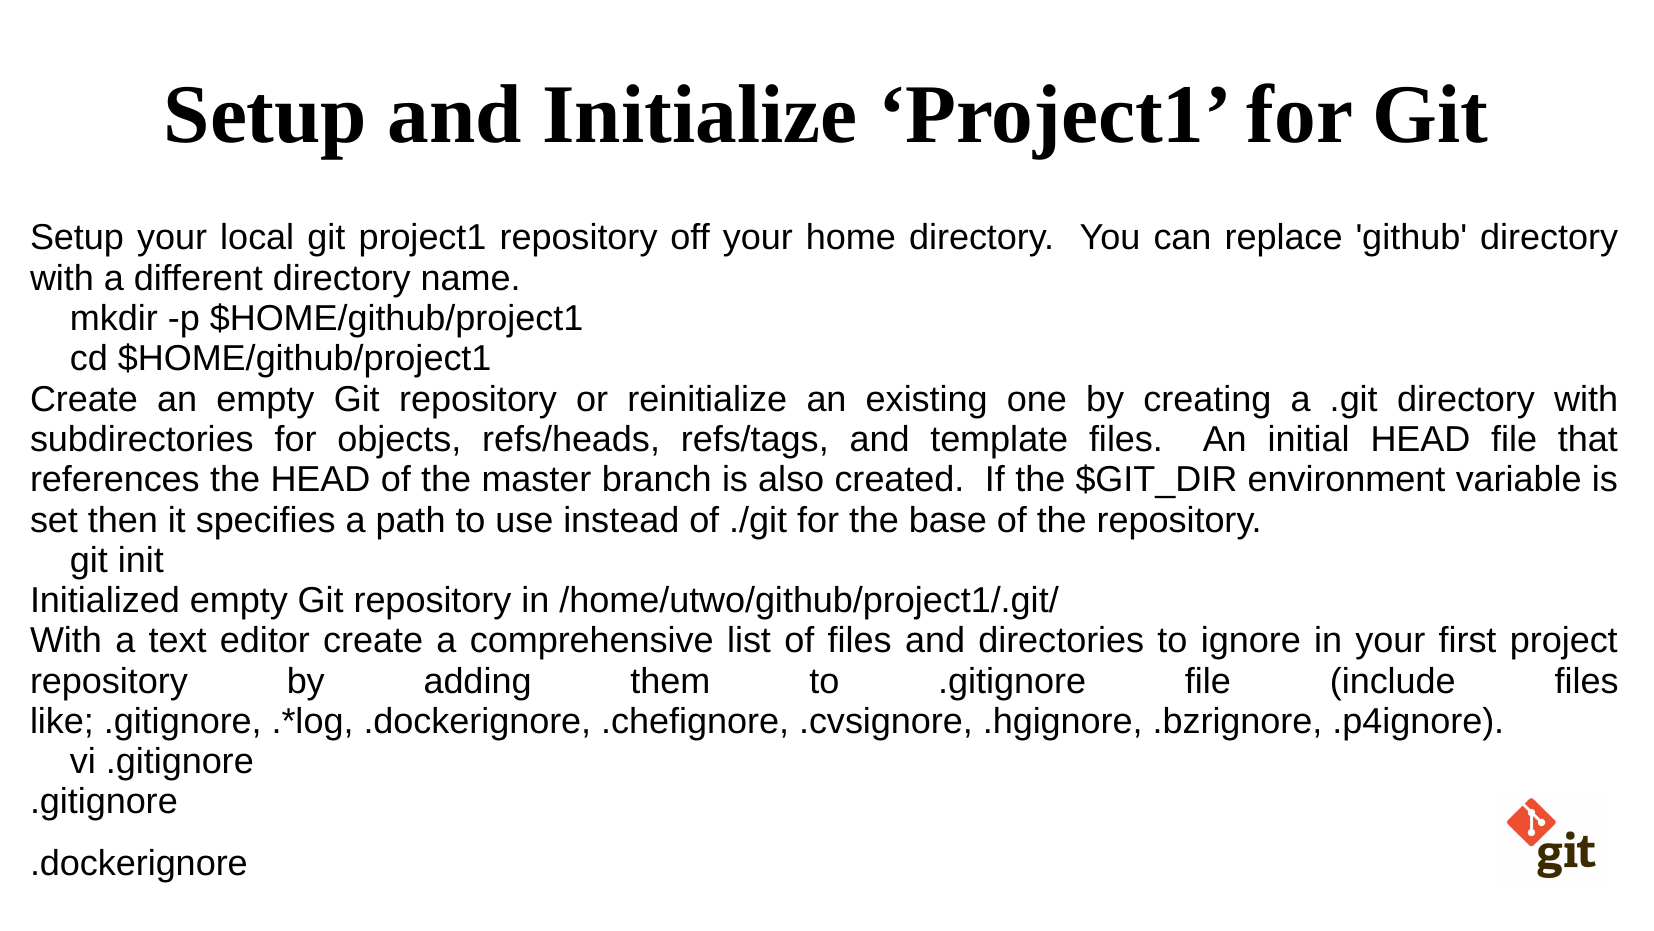

# Setup and Initialize ‘Project1’ for Git
Setup your local git project1 repository off your home directory. You can replace 'github' directory with a different directory name.
 mkdir -p $HOME/github/project1
 cd $HOME/github/project1
Create an empty Git repository or reinitialize an existing one by creating a .git directory with subdirectories for objects, refs/heads, refs/tags, and template files. An initial HEAD file that references the HEAD of the master branch is also created. If the $GIT_DIR environment variable is set then it specifies a path to use instead of ./git for the base of the repository.
 git init
Initialized empty Git repository in /home/utwo/github/project1/.git/
With a text editor create a comprehensive list of files and directories to ignore in your first project repository by adding them to .gitignore file (include files like; .gitignore, .*log, .dockerignore, .chefignore, .cvsignore, .hgignore, .bzrignore, .p4ignore).
 vi .gitignore
.gitignore
.dockerignore